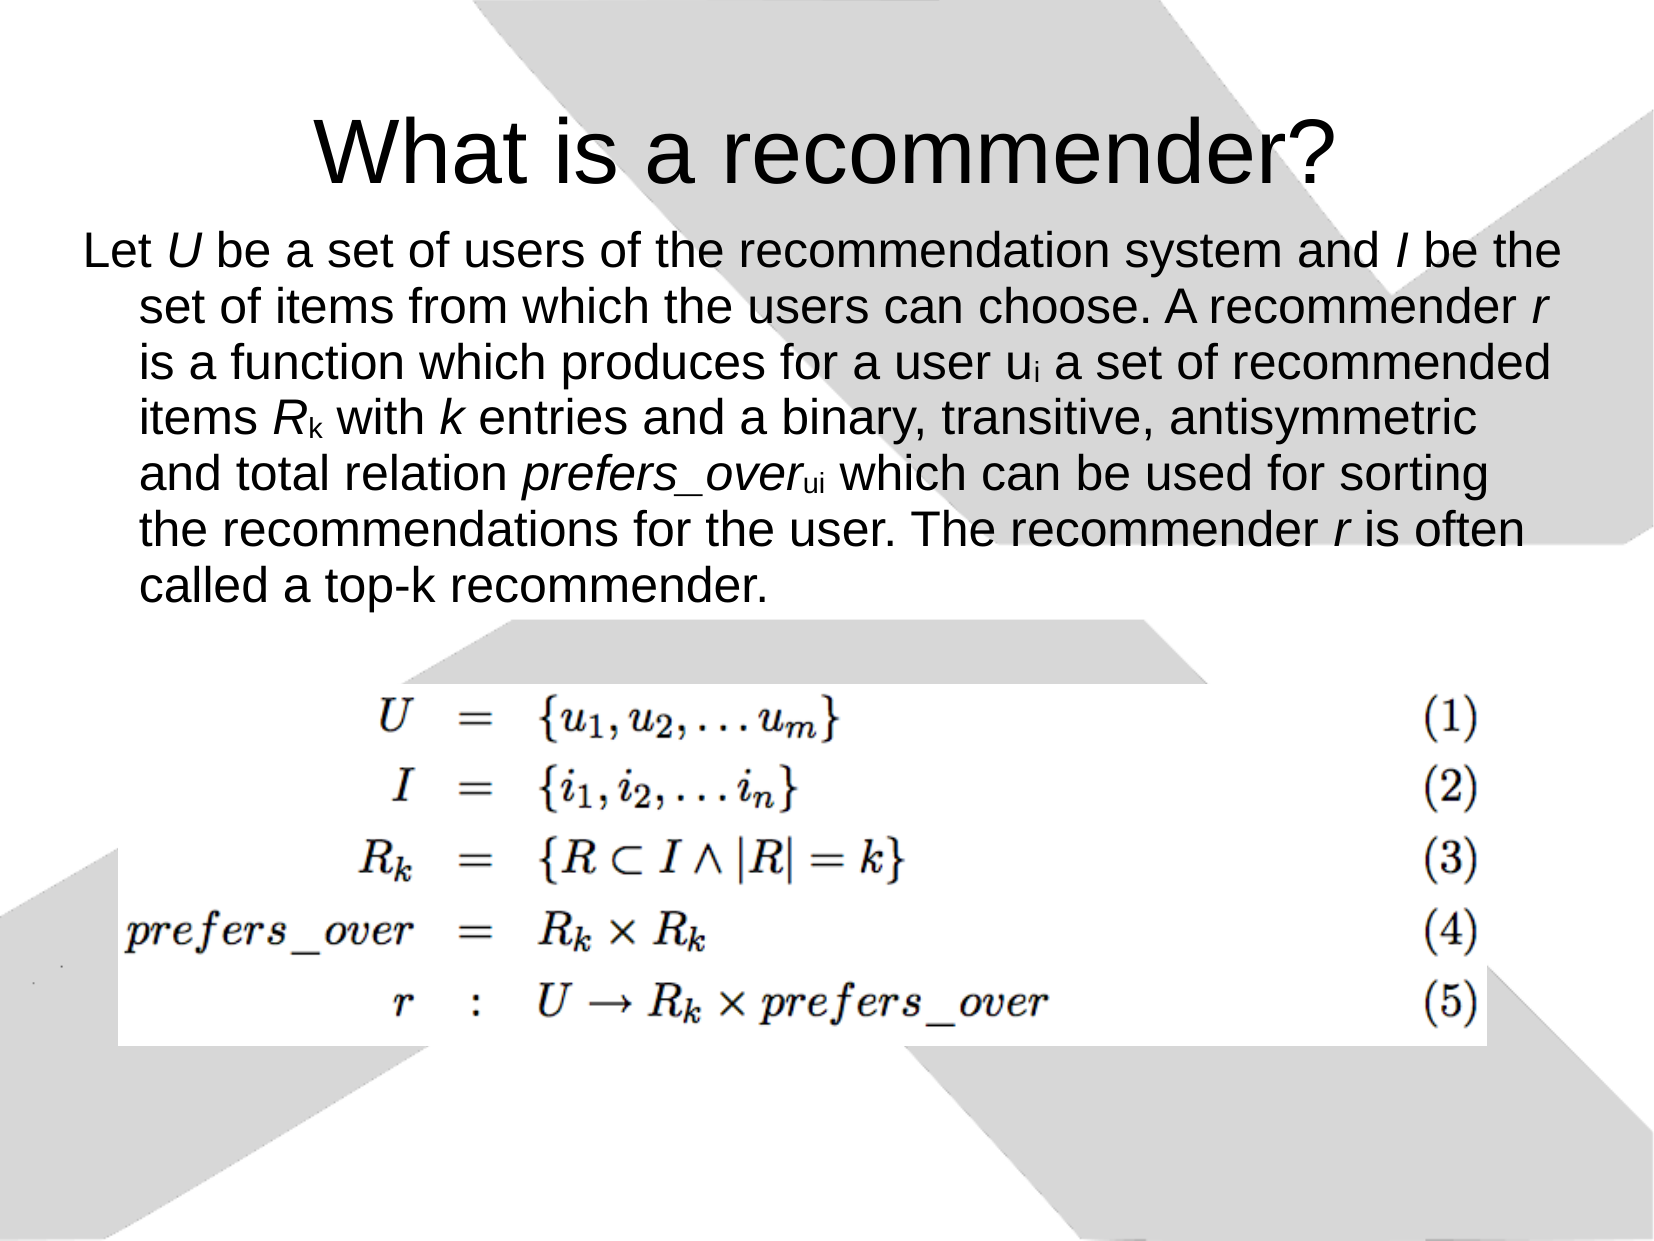

# What is a recommender?
Let U be a set of users of the recommendation system and I be the set of items from which the users can choose. A recommender r is a function which produces for a user ui a set of recommended items Rk with k entries and a binary, transitive, antisymmetric and total relation prefers_overui which can be used for sorting the recommendations for the user. The recommender r is often called a top-k recommender.